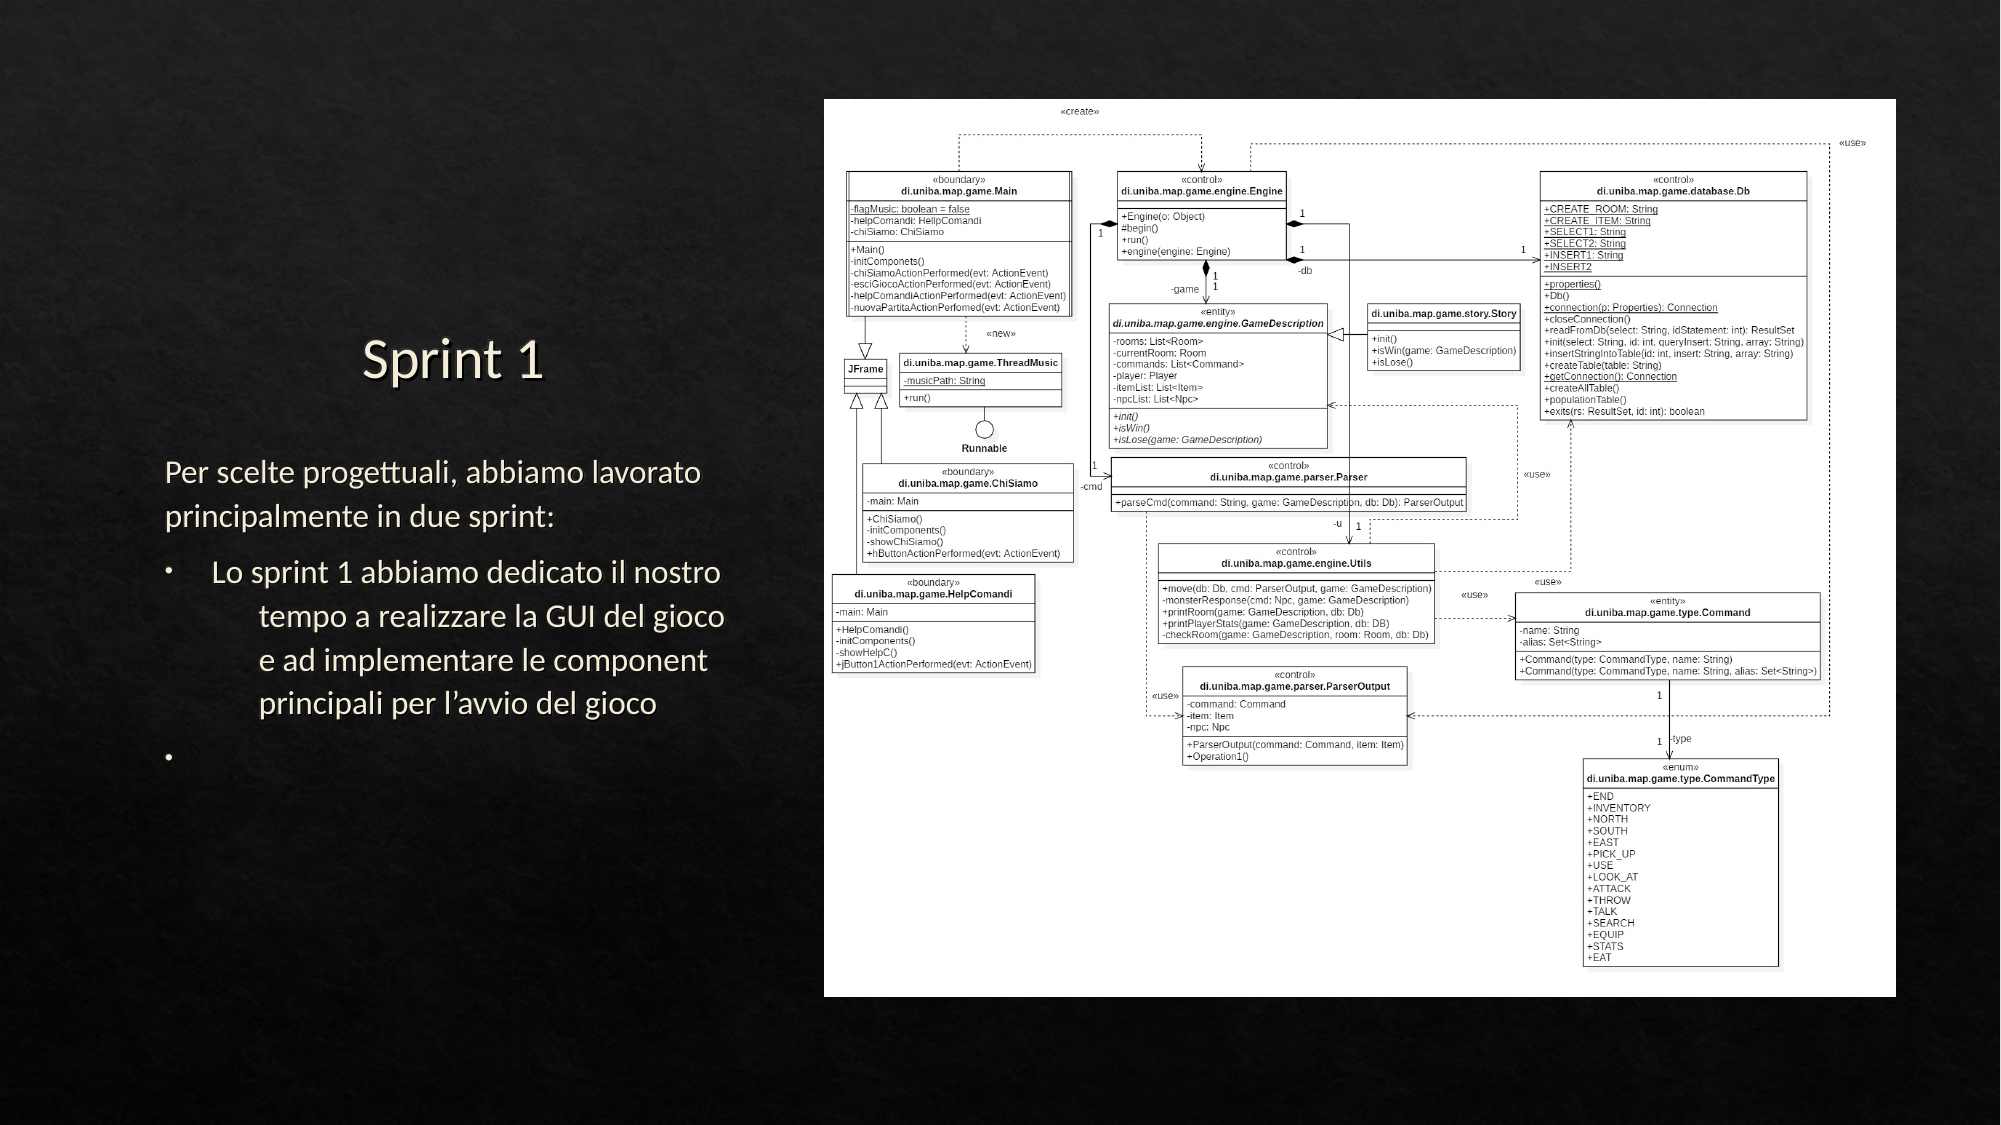

# Sprint 1
Per scelte progettuali, abbiamo lavorato principalmente in due sprint:
Lo sprint 1 abbiamo dedicato il nostro tempo a realizzare la GUI del gioco e ad implementare le component principali per l’avvio del gioco